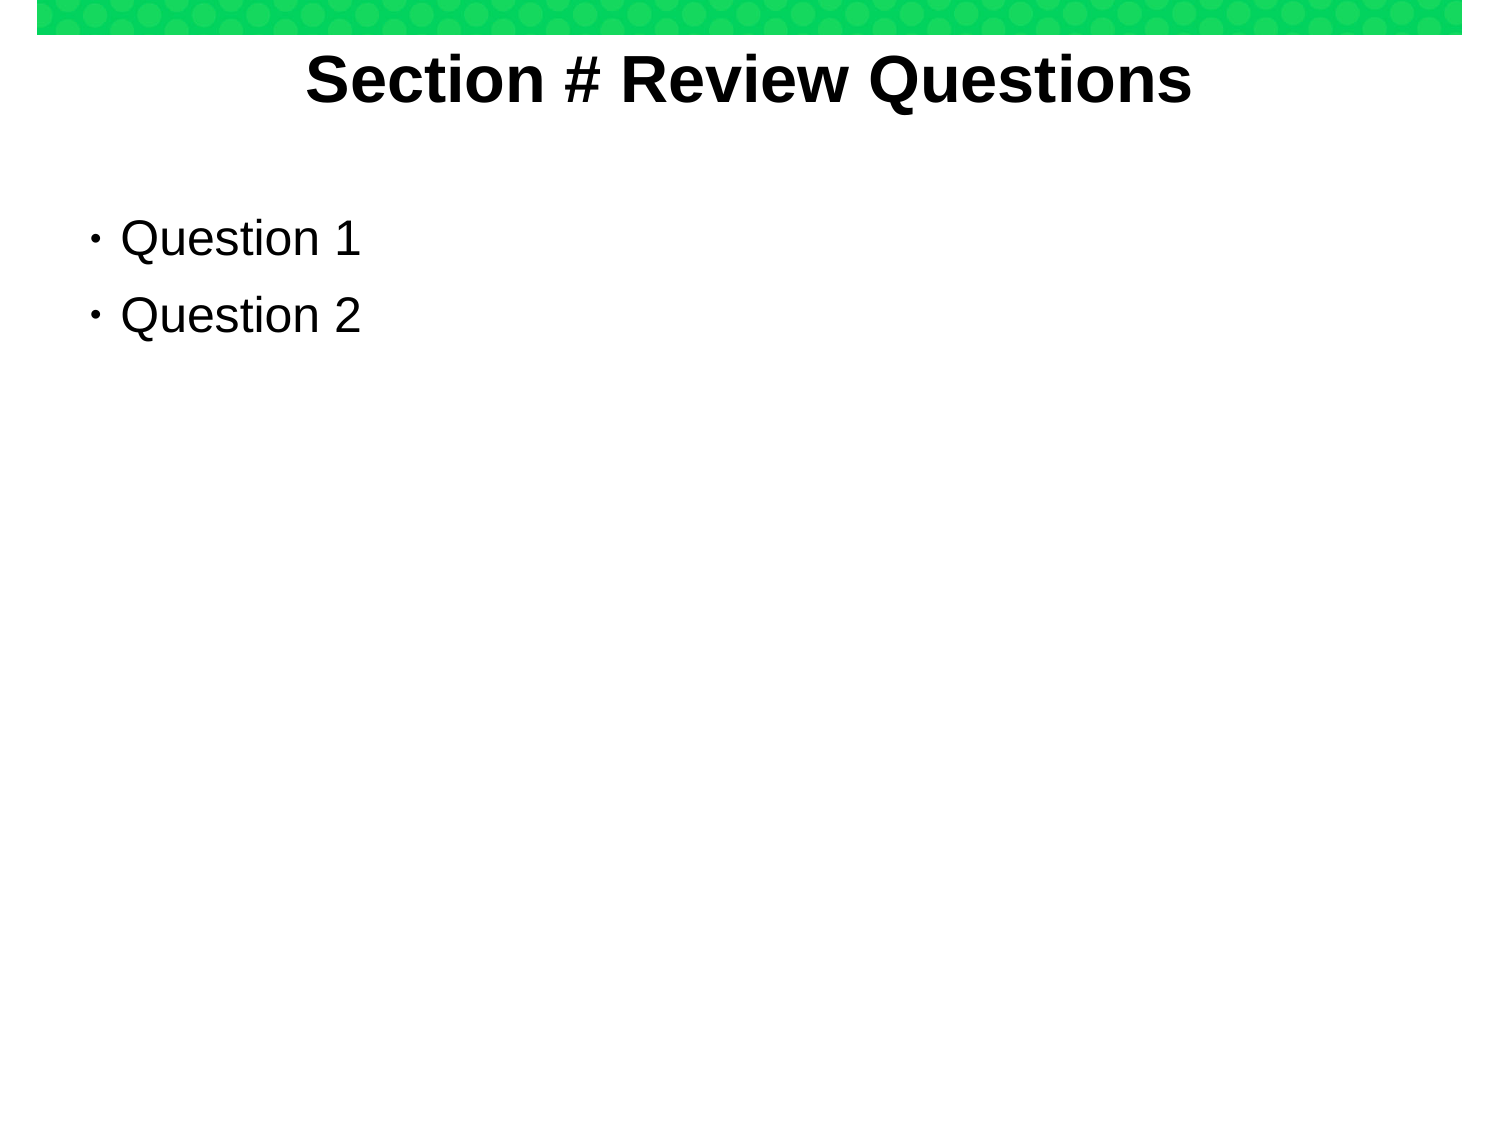

# Section # Review Questions
Question 1
Question 2